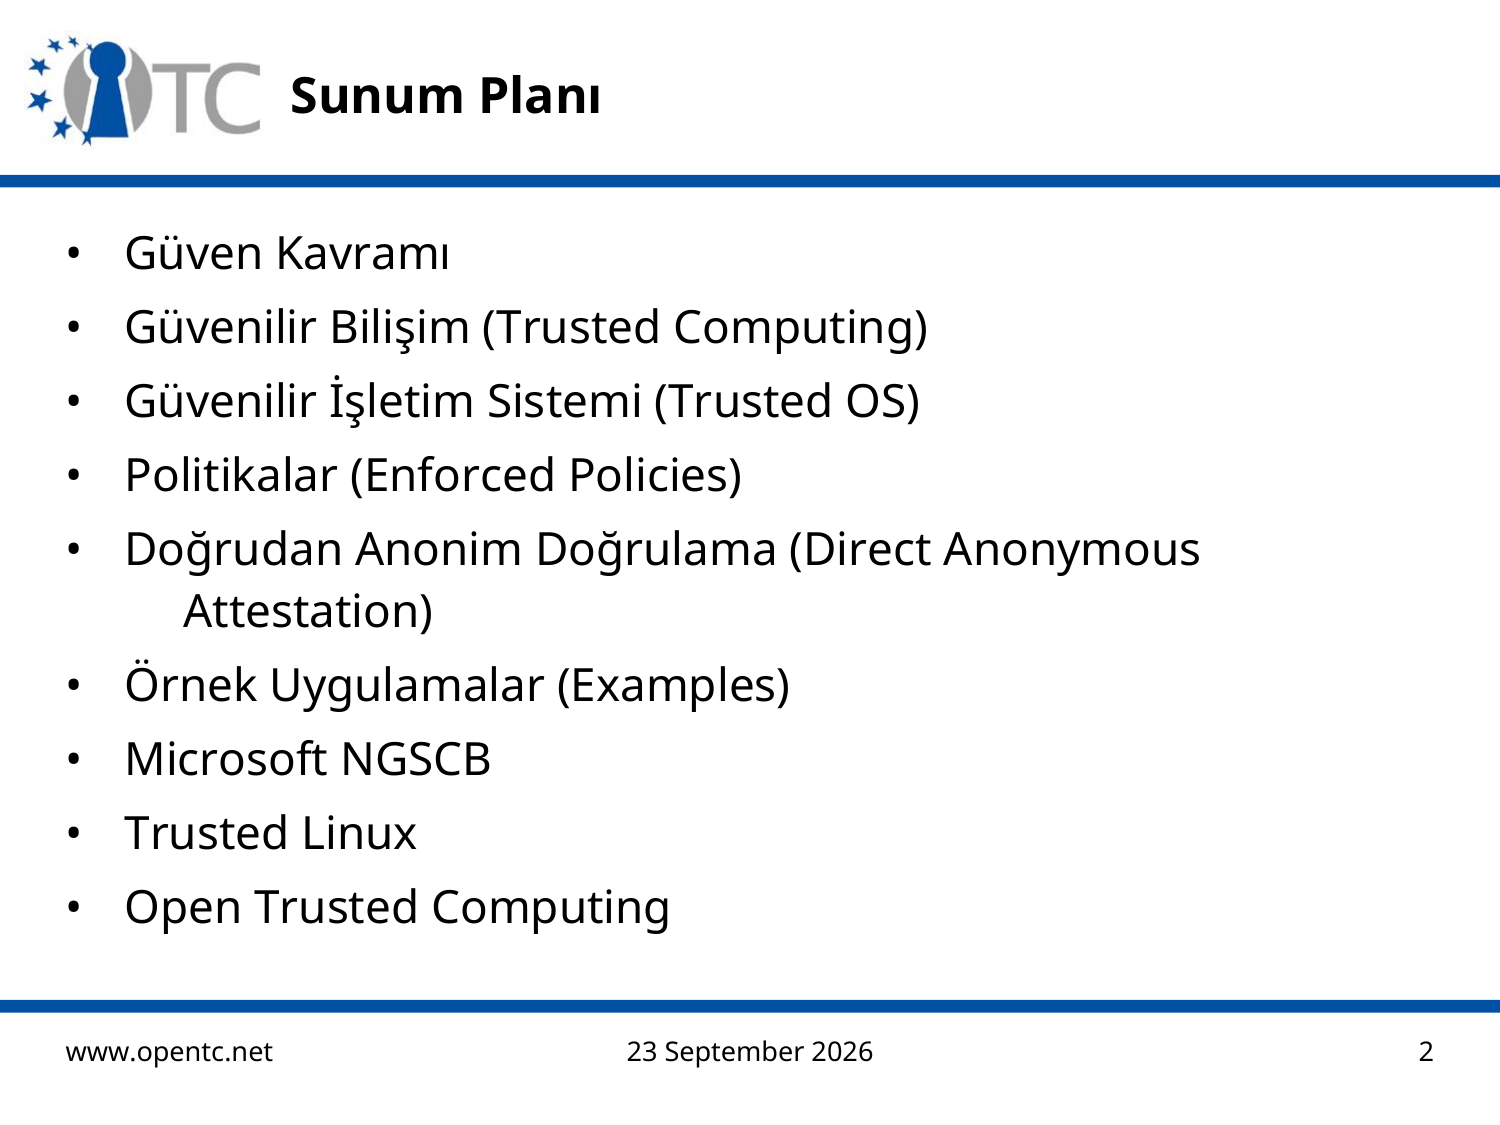

# Sunum Planı
Güven Kavramı
Güvenilir Bilişim (Trusted Computing)
Güvenilir İşletim Sistemi (Trusted OS)
Politikalar (Enforced Policies)
Doğrudan Anonim Doğrulama (Direct Anonymous Attestation)
Örnek Uygulamalar (Examples)
Microsoft NGSCB
Trusted Linux
Open Trusted Computing